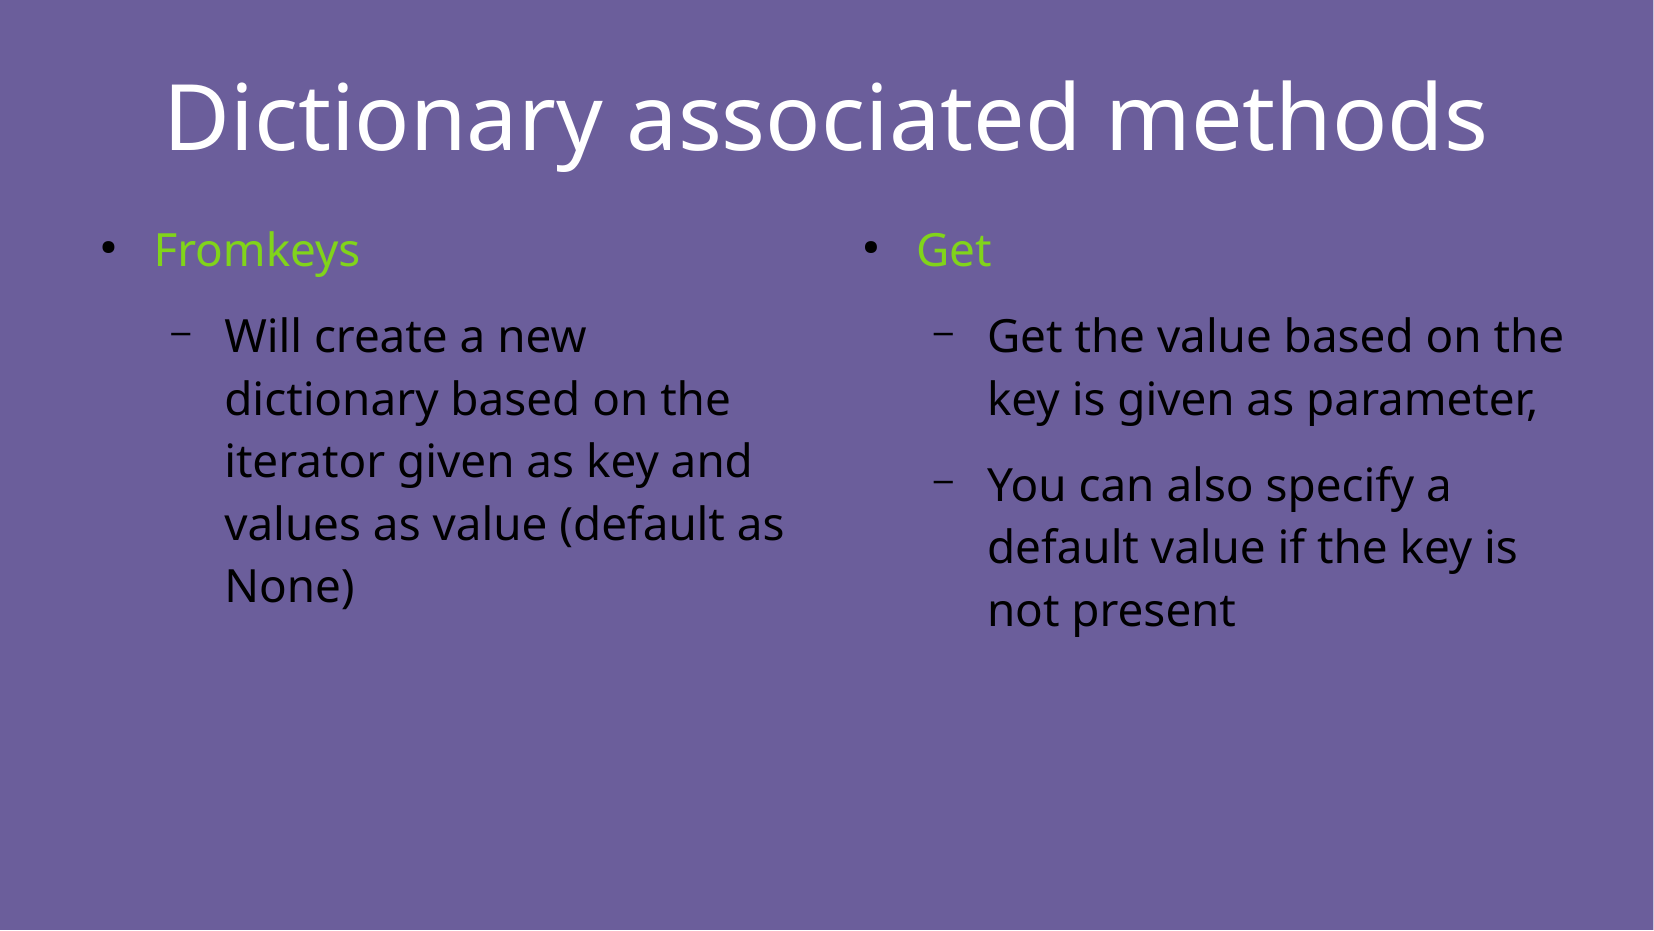

# Dictionary associated methods
Fromkeys
Will create a new dictionary based on the iterator given as key and values as value (default as None)
Get
Get the value based on the key is given as parameter,
You can also specify a default value if the key is not present